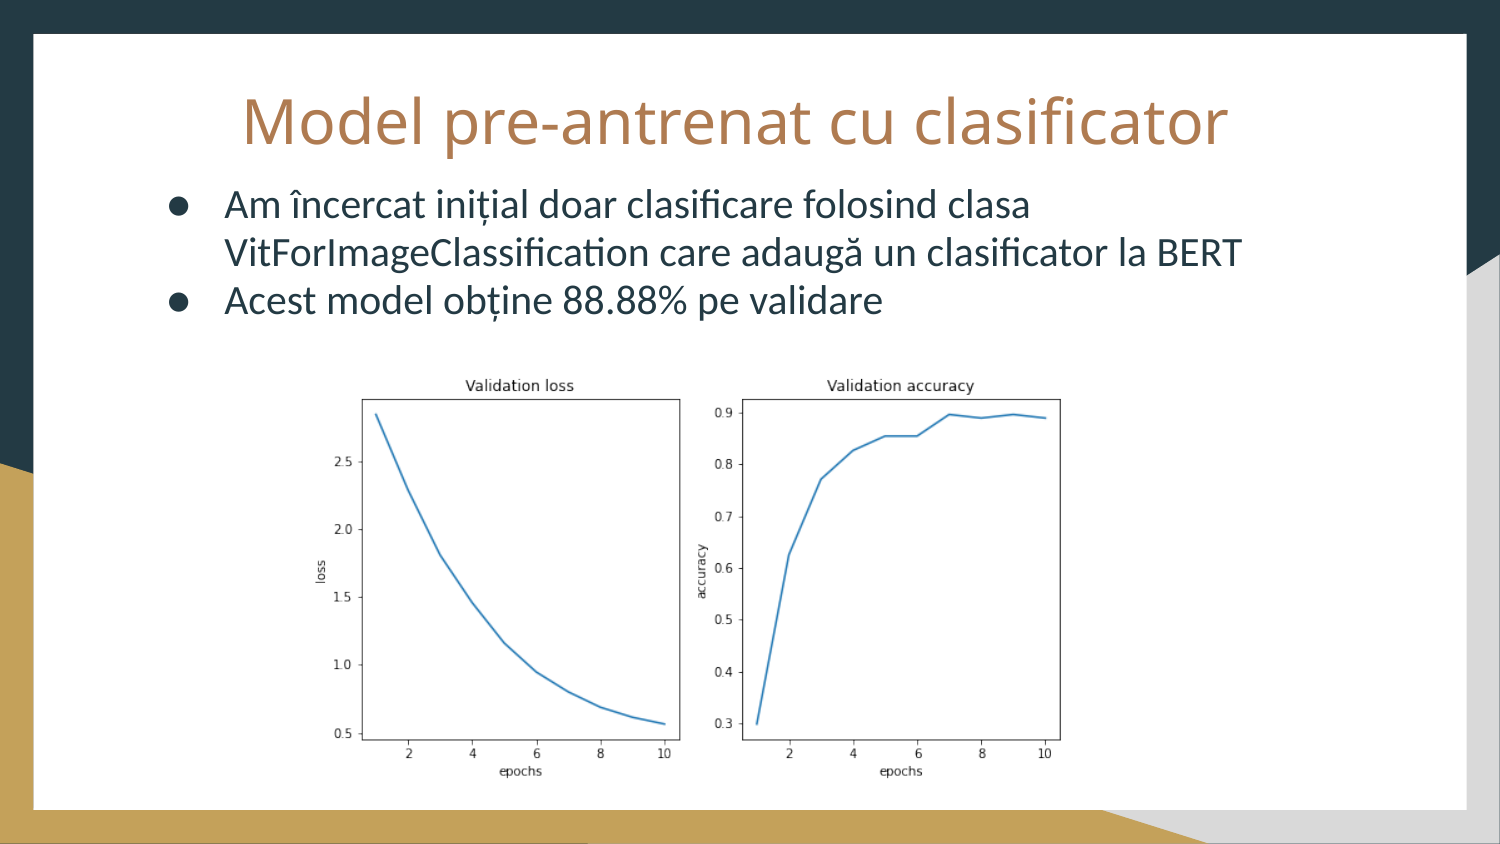

# Model pre-antrenat cu clasificator
Am încercat inițial doar clasificare folosind clasa VitForImageClassification care adaugă un clasificator la BERT
Acest model obține 88.88% pe validare